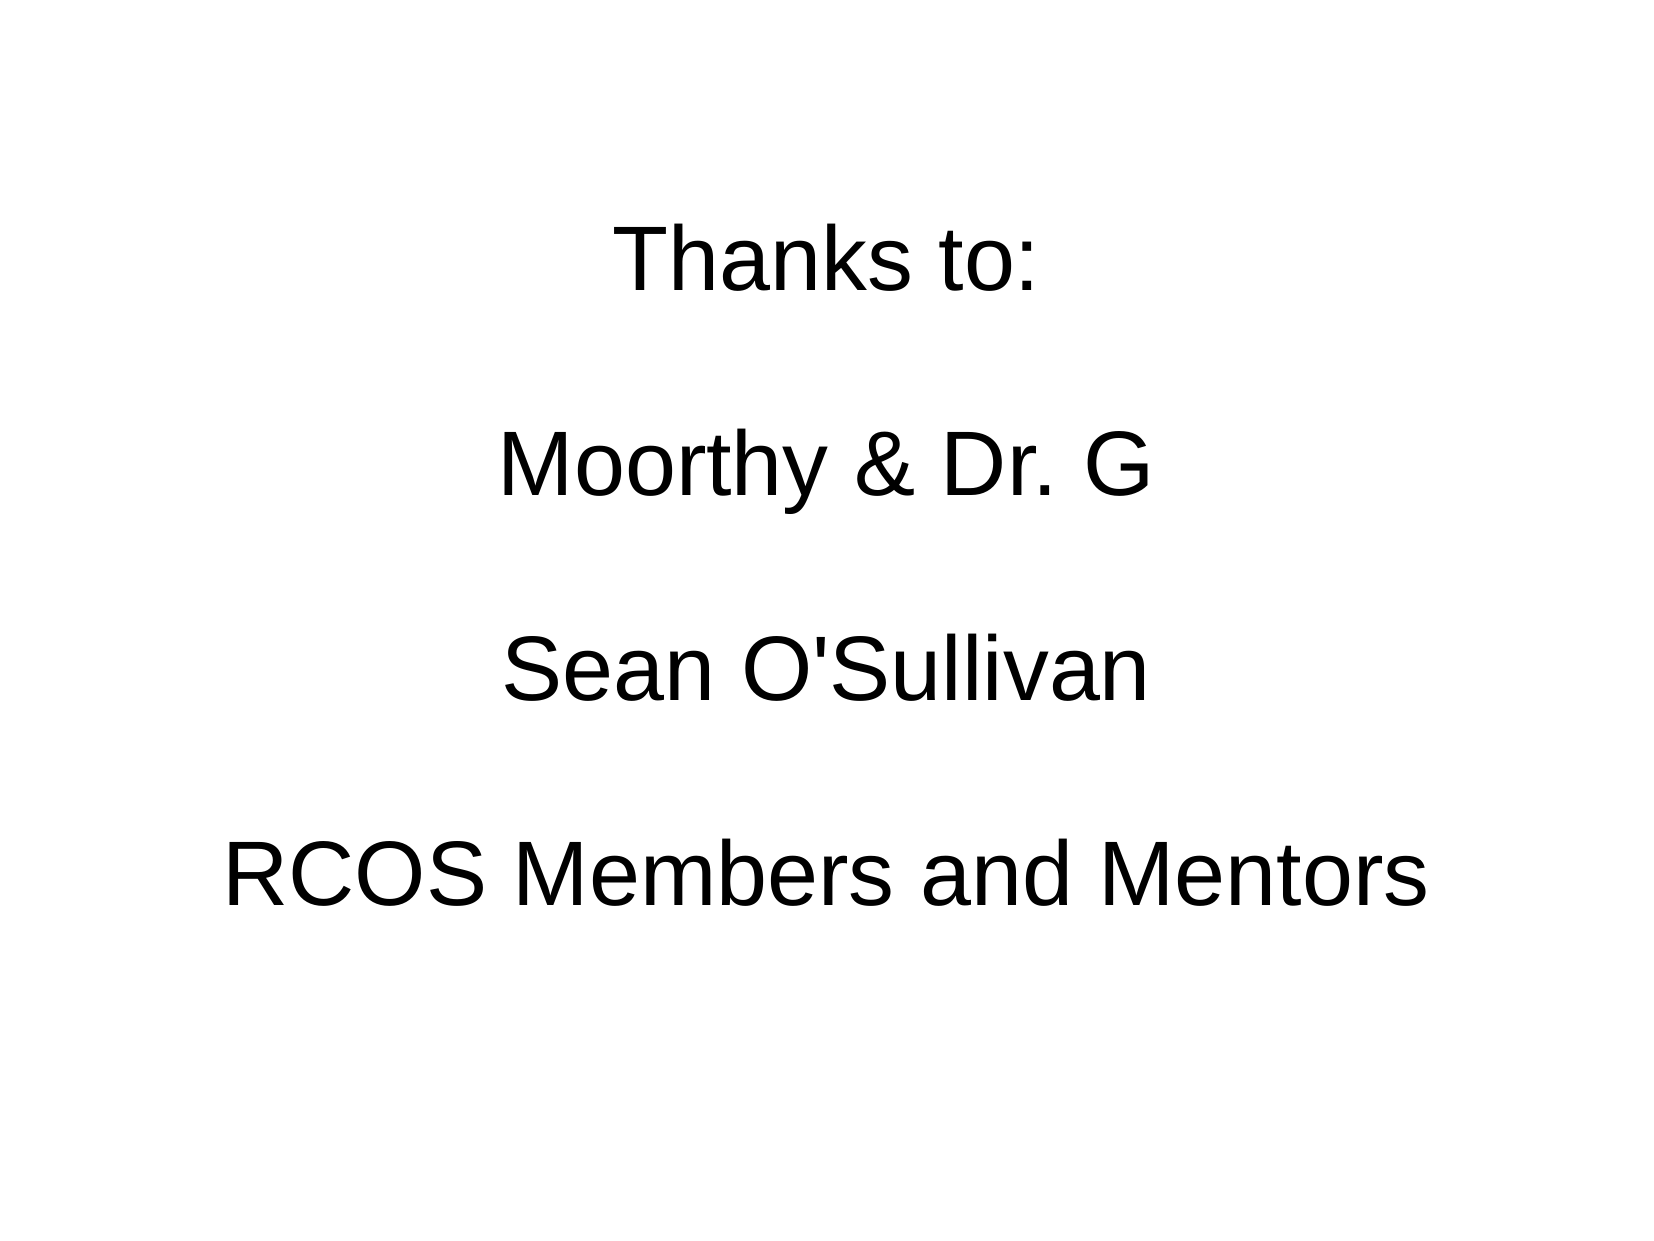

# Thanks to: Moorthy & Dr. G Sean O'Sullivan RCOS Members and Mentors